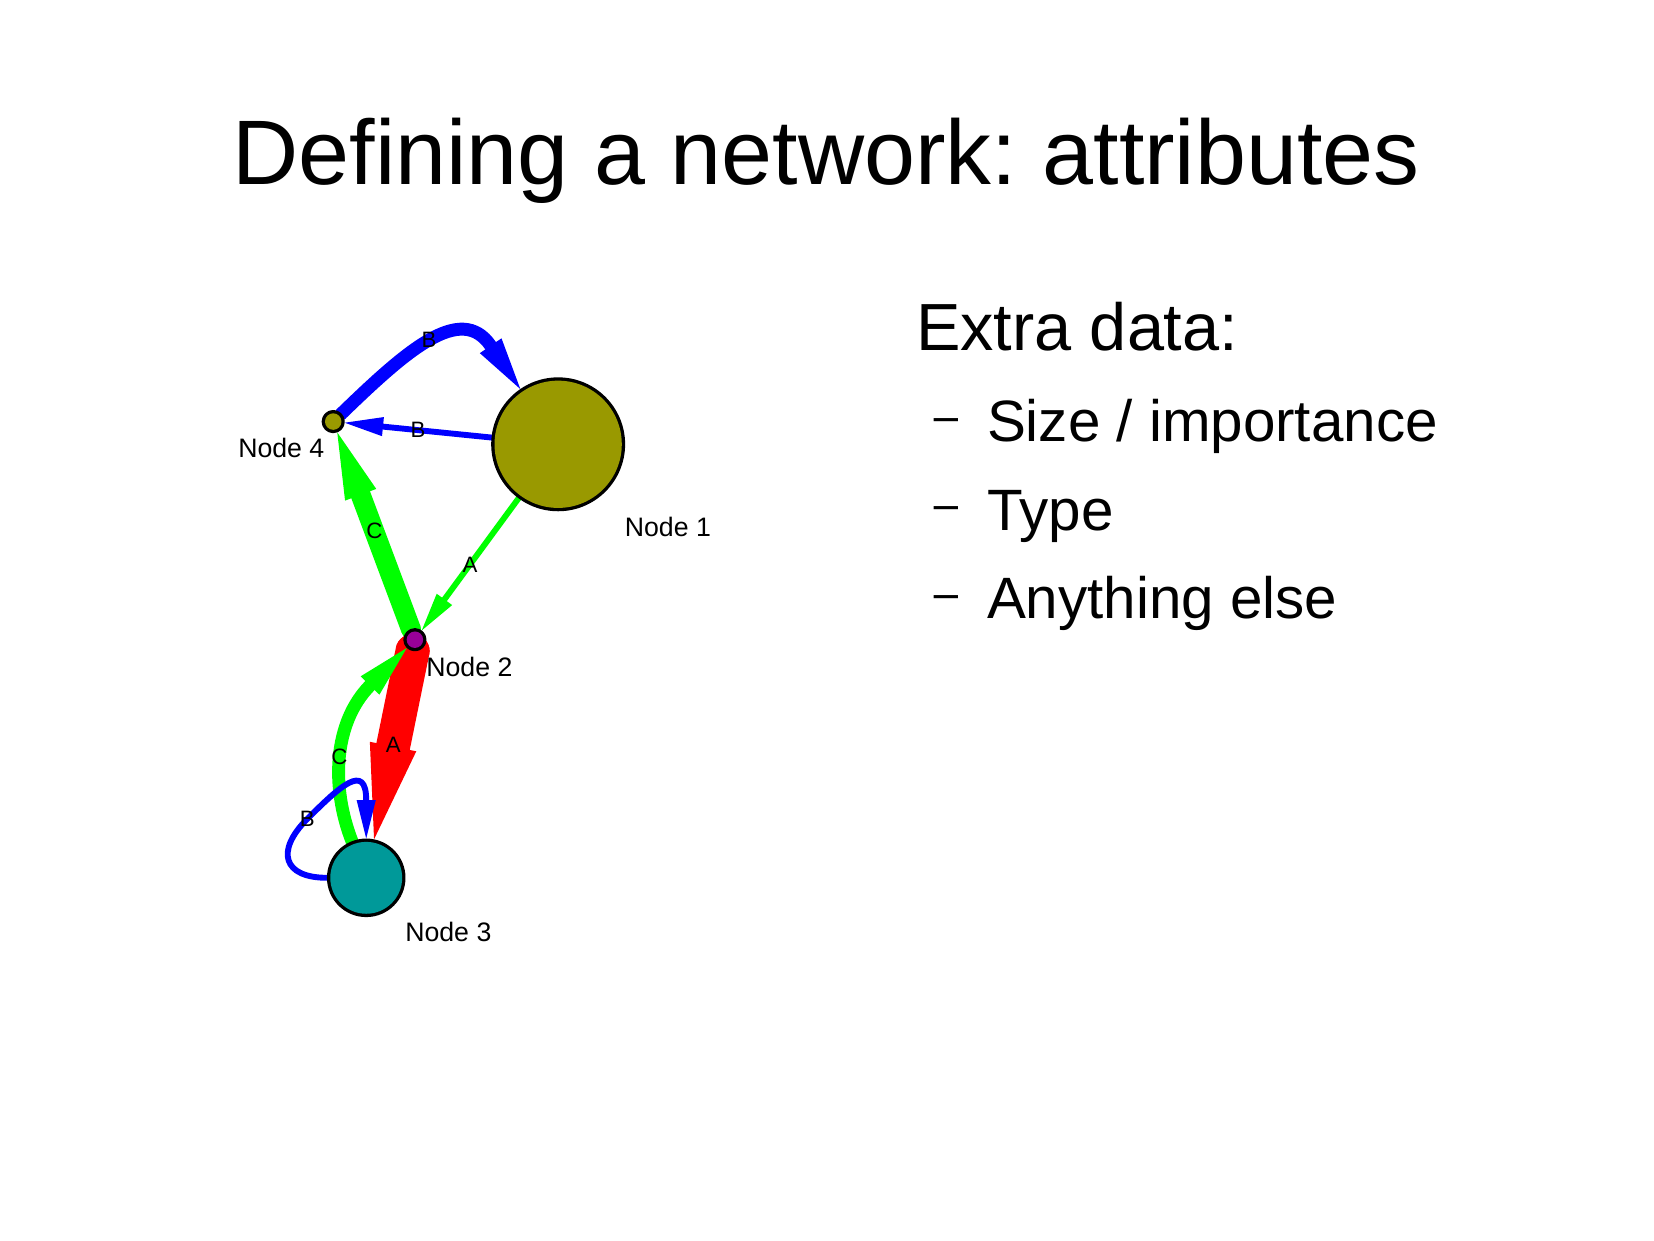

# Defining a network: attributes
Extra data:
Size / importance
Type
Anything else